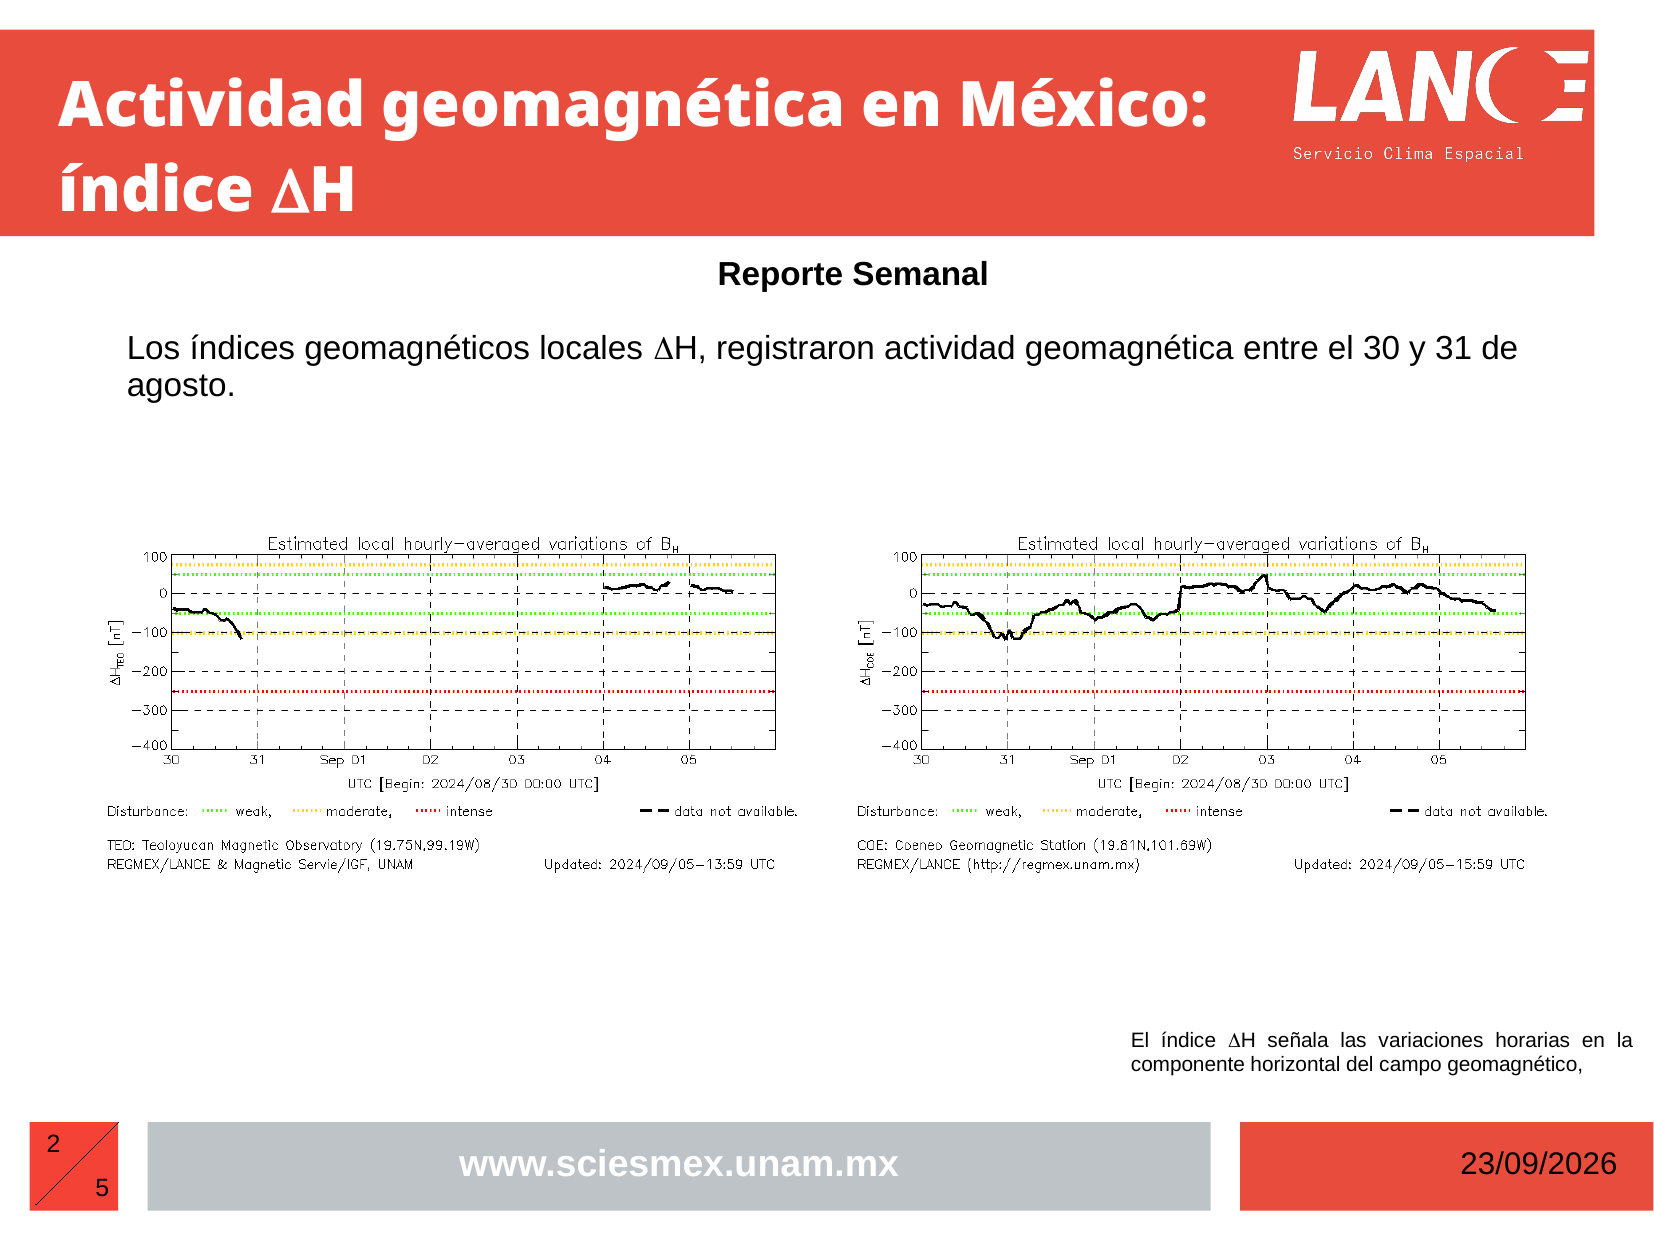

# Actividad geomagnética en México: índice DH
Reporte Semanal
Los índices geomagnéticos locales DH, registraron actividad geomagnética entre el 30 y 31 de agosto.
El índice DH señala las variaciones horarias en la componente horizontal del campo geomagnético,
www.sciesmex.unam.mx
5